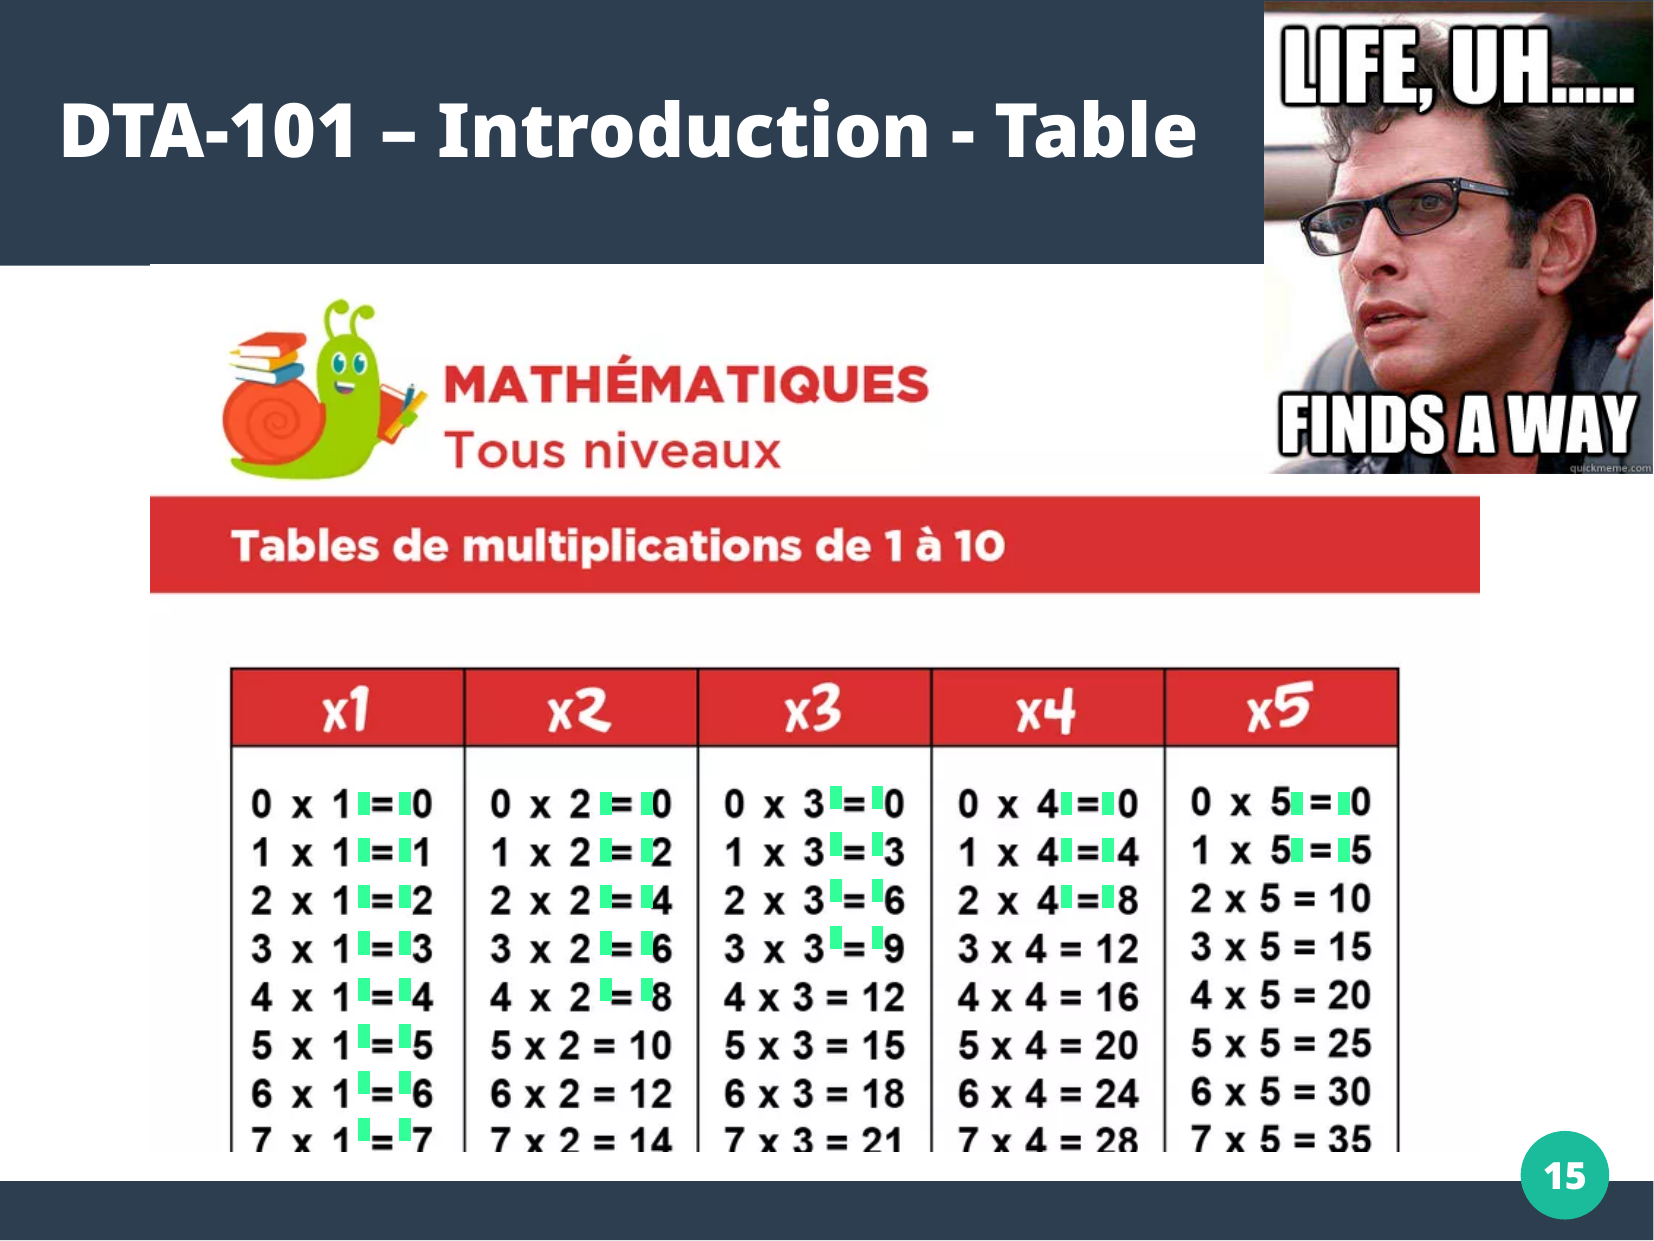

# DTA-101 – Introduction - Table
15